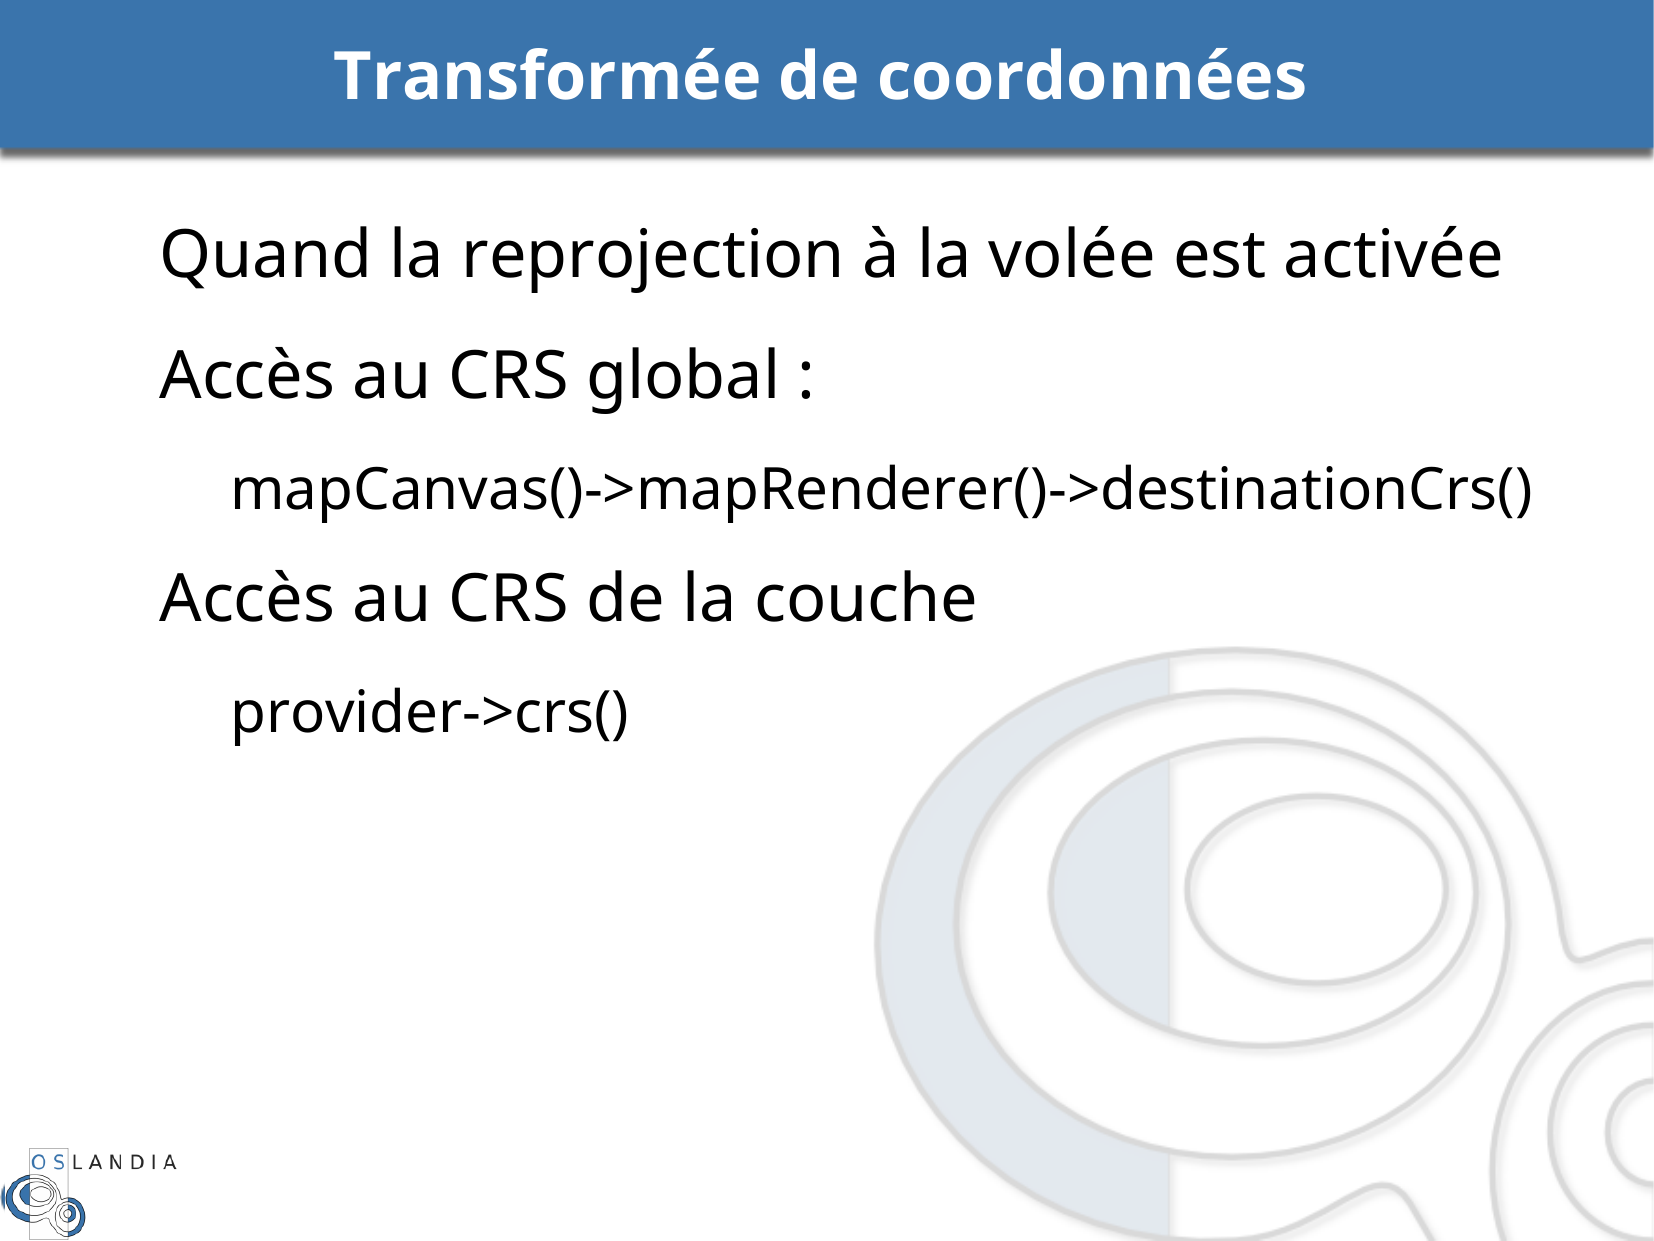

# Transformée de coordonnées
Quand la reprojection à la volée est activée
Accès au CRS global :
mapCanvas()->mapRenderer()->destinationCrs()
Accès au CRS de la couche
provider->crs()